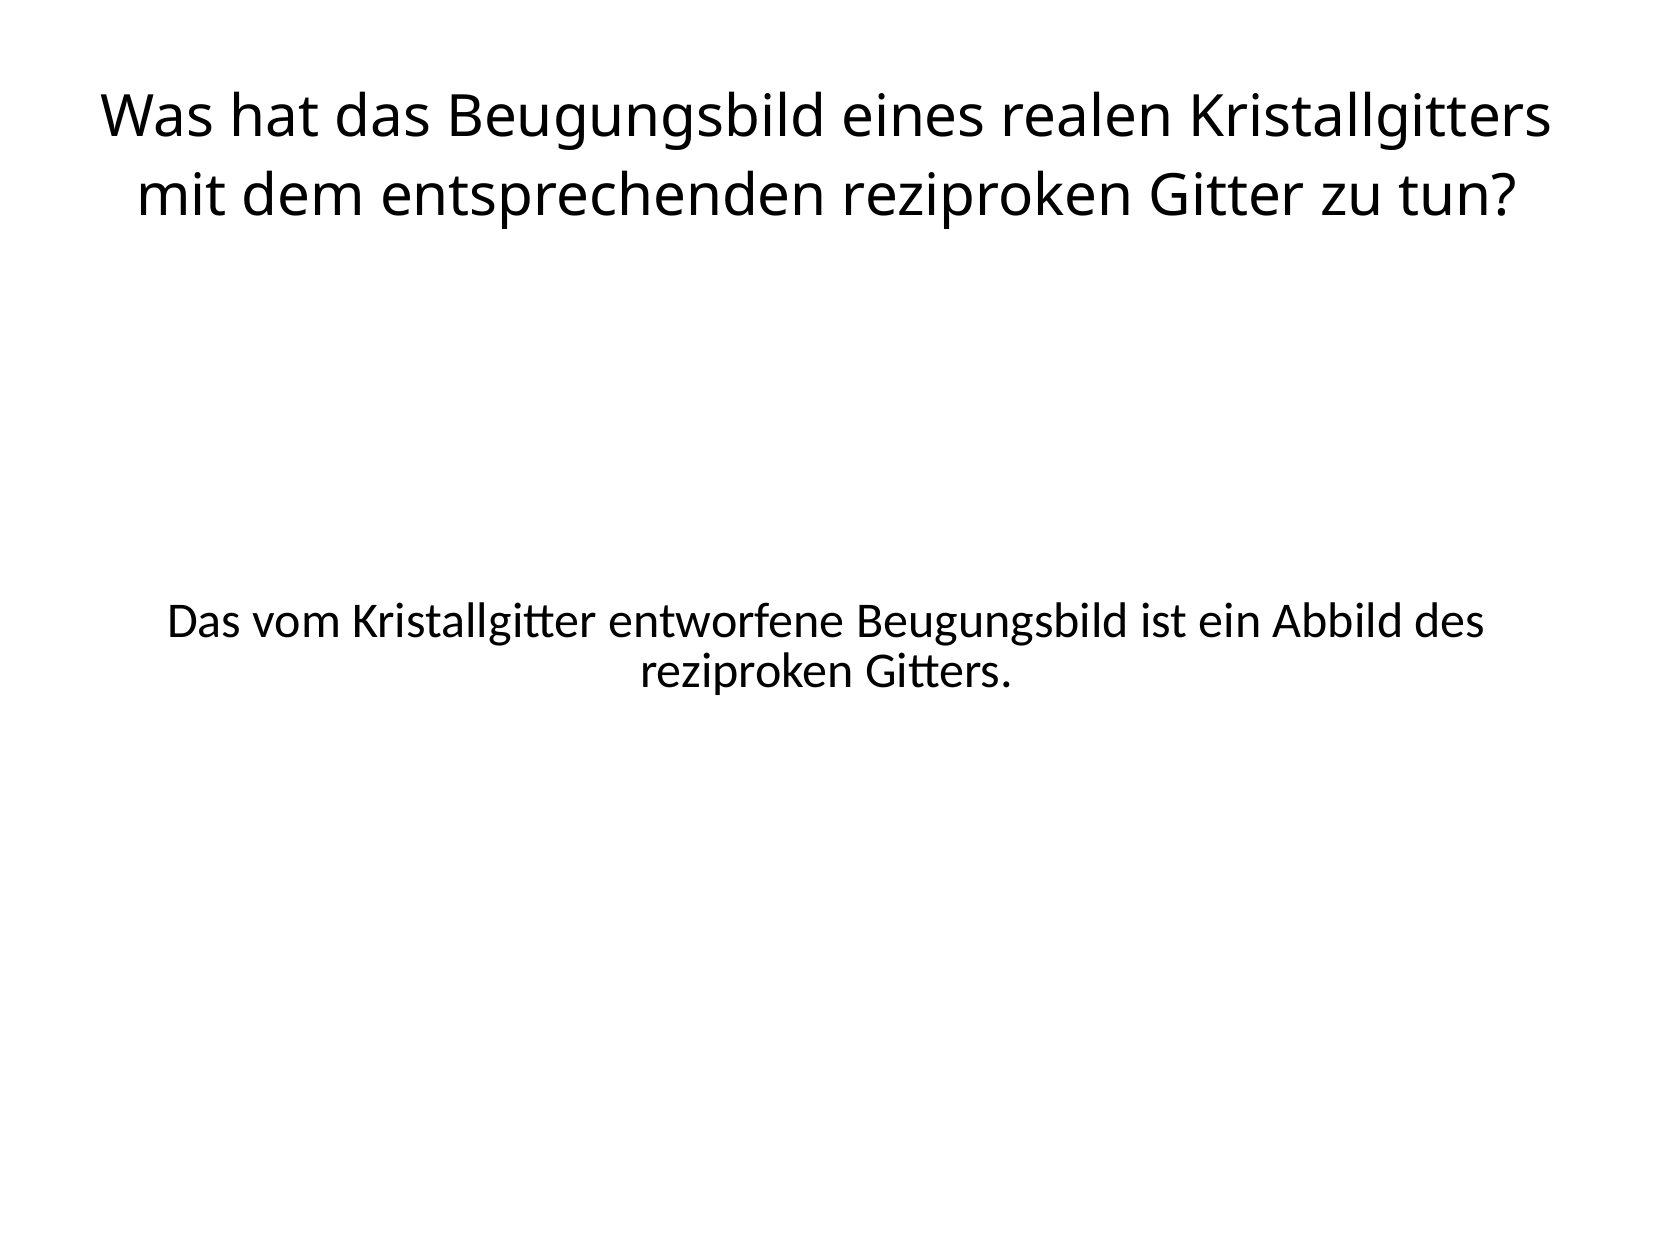

# Was hat das Beugungsbild eines realen Kristallgitters mit dem entsprechenden reziproken Gitter zu tun?
Das vom Kristallgitter entworfene Beugungsbild ist ein Abbild des reziproken Gitters.